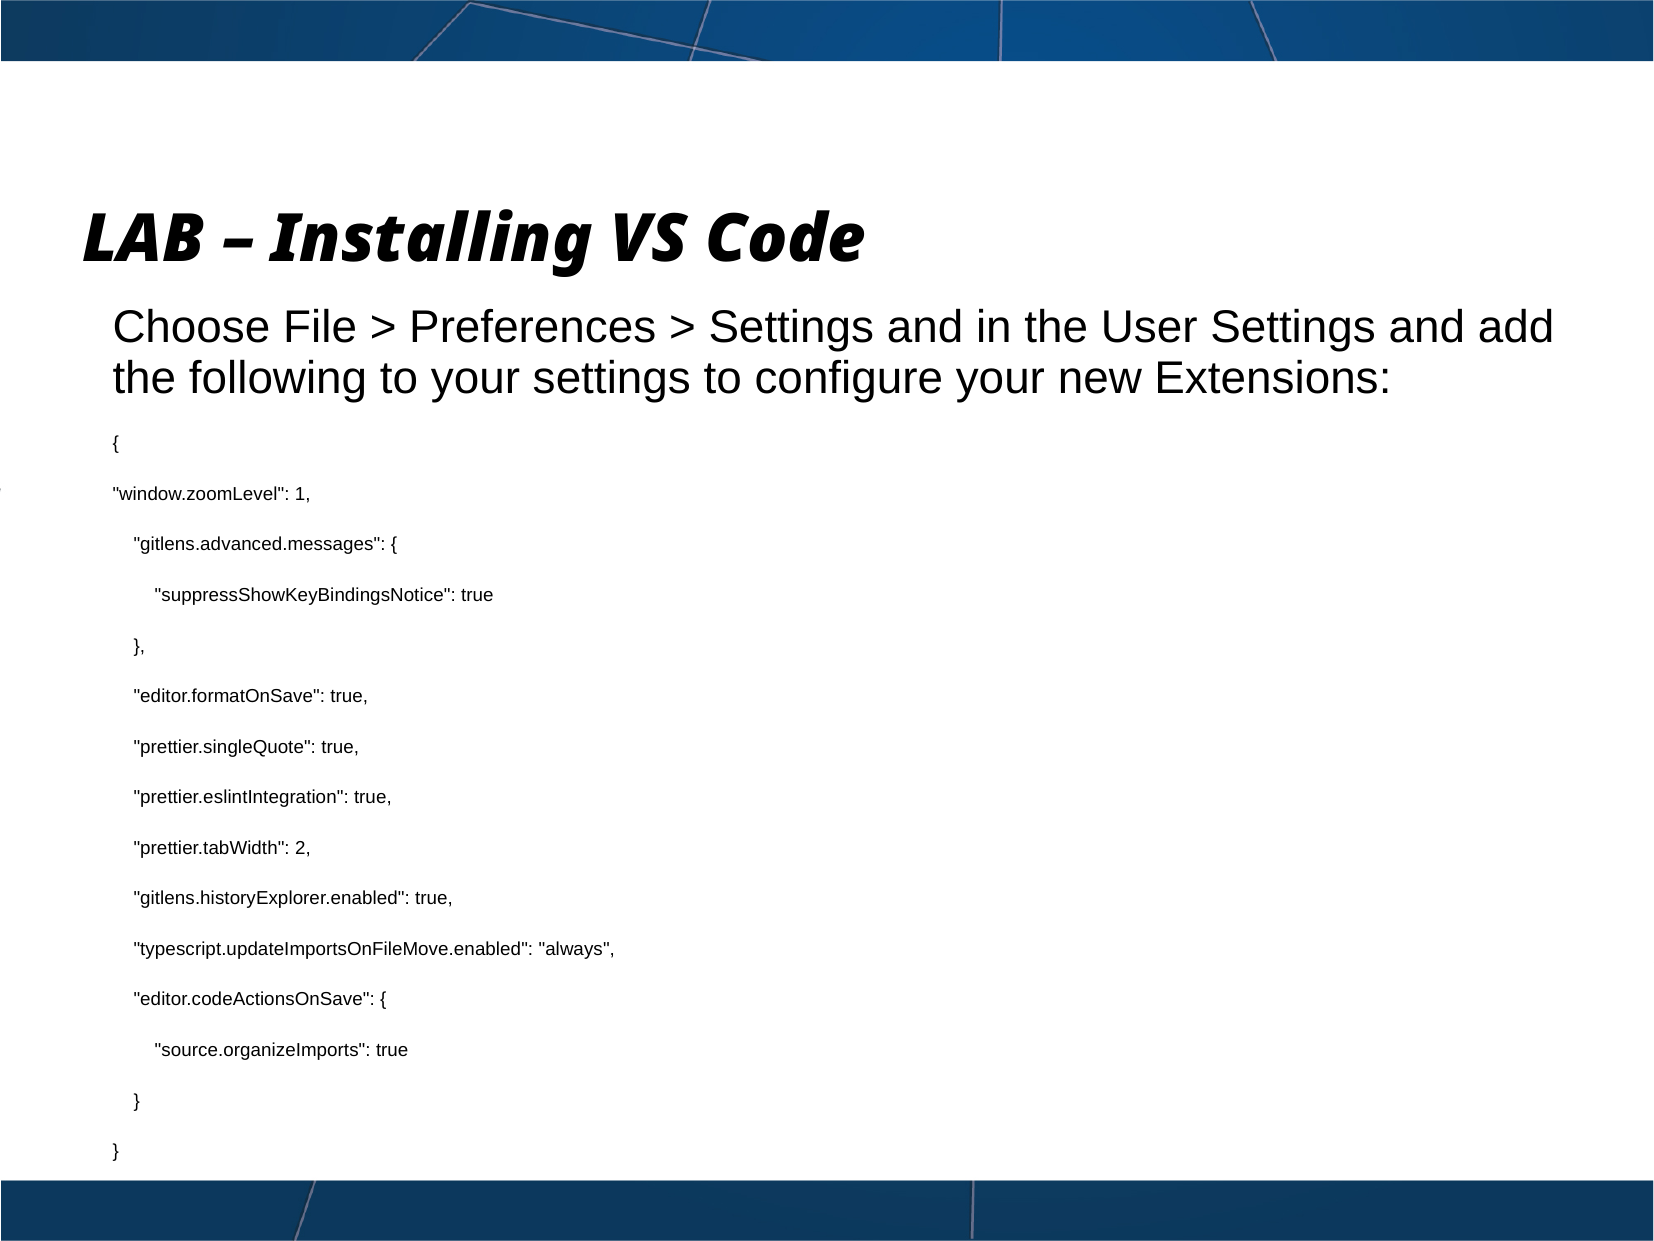

# LAB – Installing VS Code
Choose File > Preferences > Settings and in the User Settings and add the following to your settings to configure your new Extensions:
{
"window.zoomLevel": 1,
 "gitlens.advanced.messages": {
 "suppressShowKeyBindingsNotice": true
 },
 "editor.formatOnSave": true,
 "prettier.singleQuote": true,
 "prettier.eslintIntegration": true,
 "prettier.tabWidth": 2,
 "gitlens.historyExplorer.enabled": true,
 "typescript.updateImportsOnFileMove.enabled": "always",
 "editor.codeActionsOnSave": {
 "source.organizeImports": true
 }
}